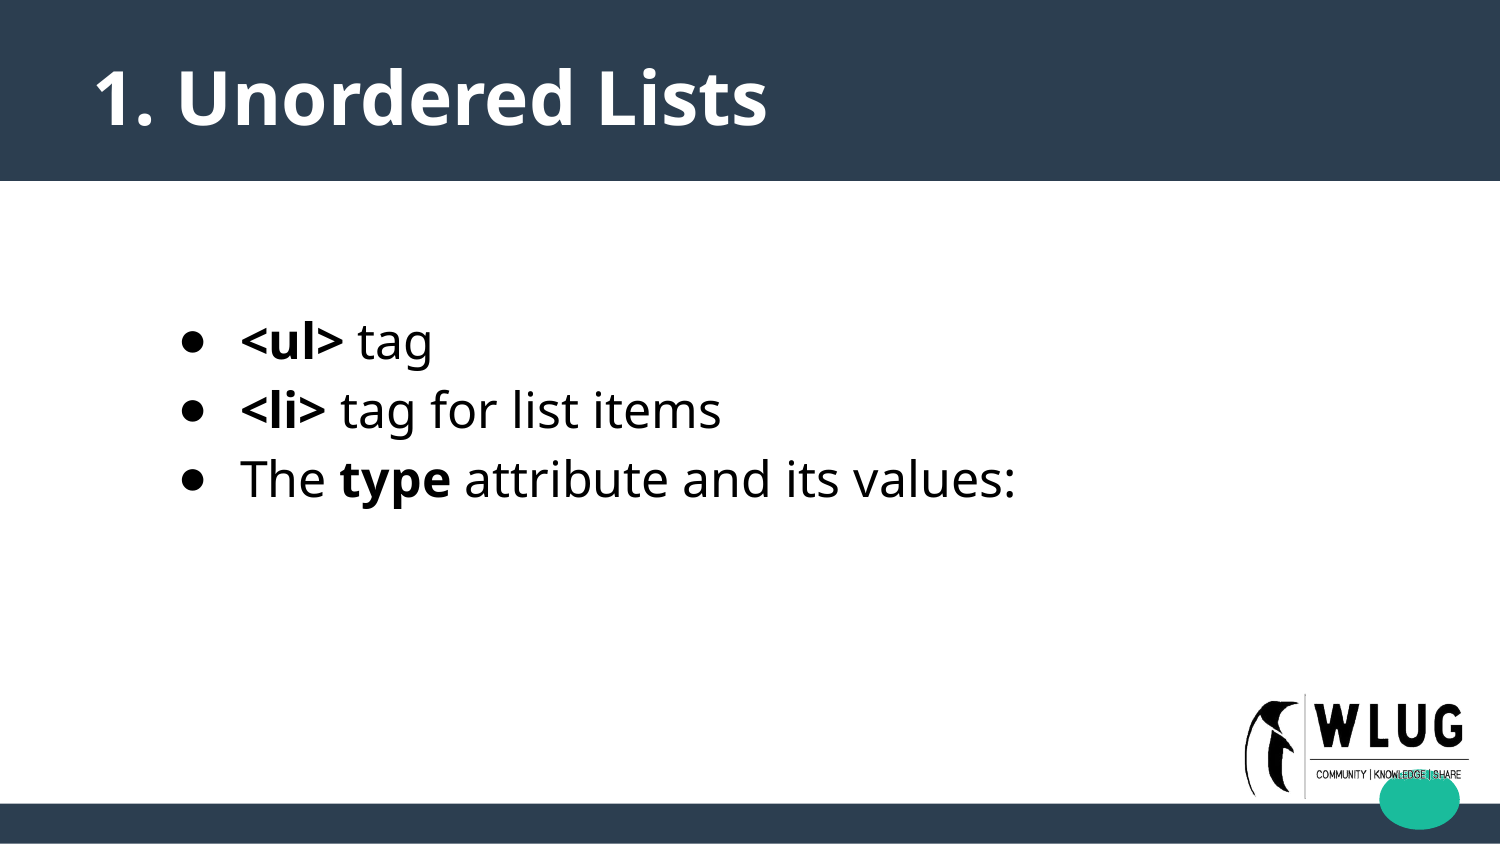

# 1. Unordered Lists
<ul> tag
<li> tag for list items
The type attribute and its values: